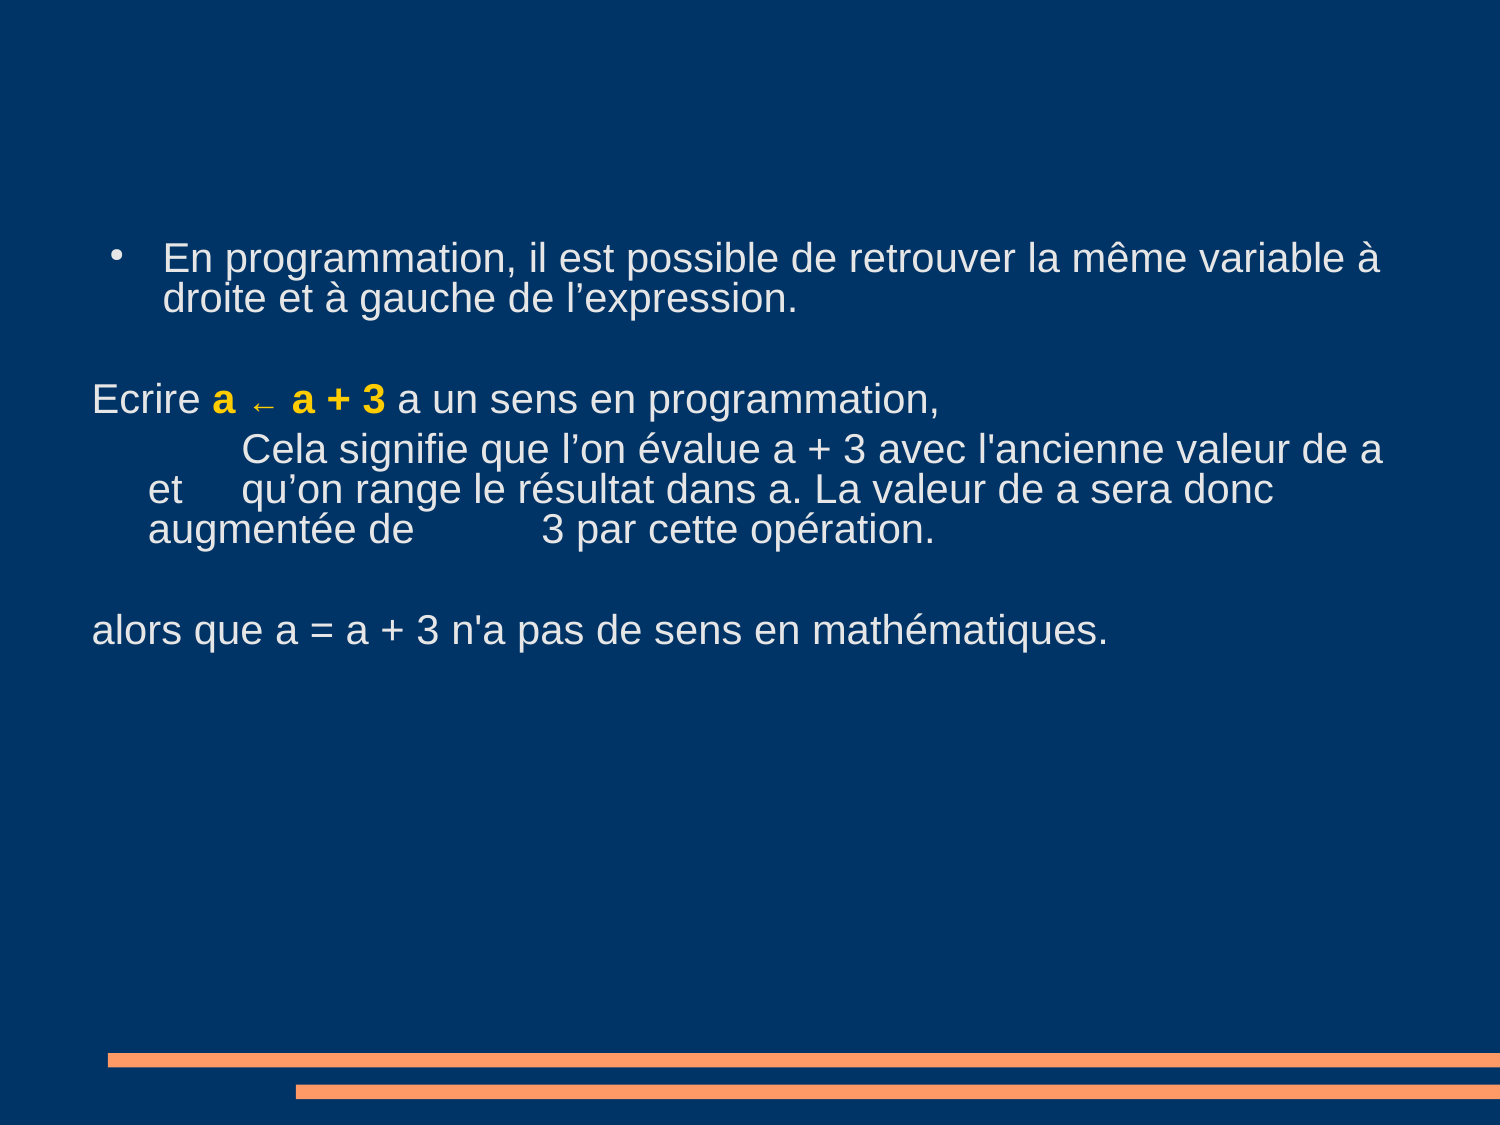

# En programmation, il est possible de retrouver la même variable à droite et à gauche de l’expression.
Ecrire a ← a + 3 a un sens en programmation,
		Cela signifie que l’on évalue a + 3 avec l'ancienne valeur de a et 	qu’on range le résultat dans a. La valeur de a sera donc augmentée de 	3 par cette opération.
alors que a = a + 3 n'a pas de sens en mathématiques.